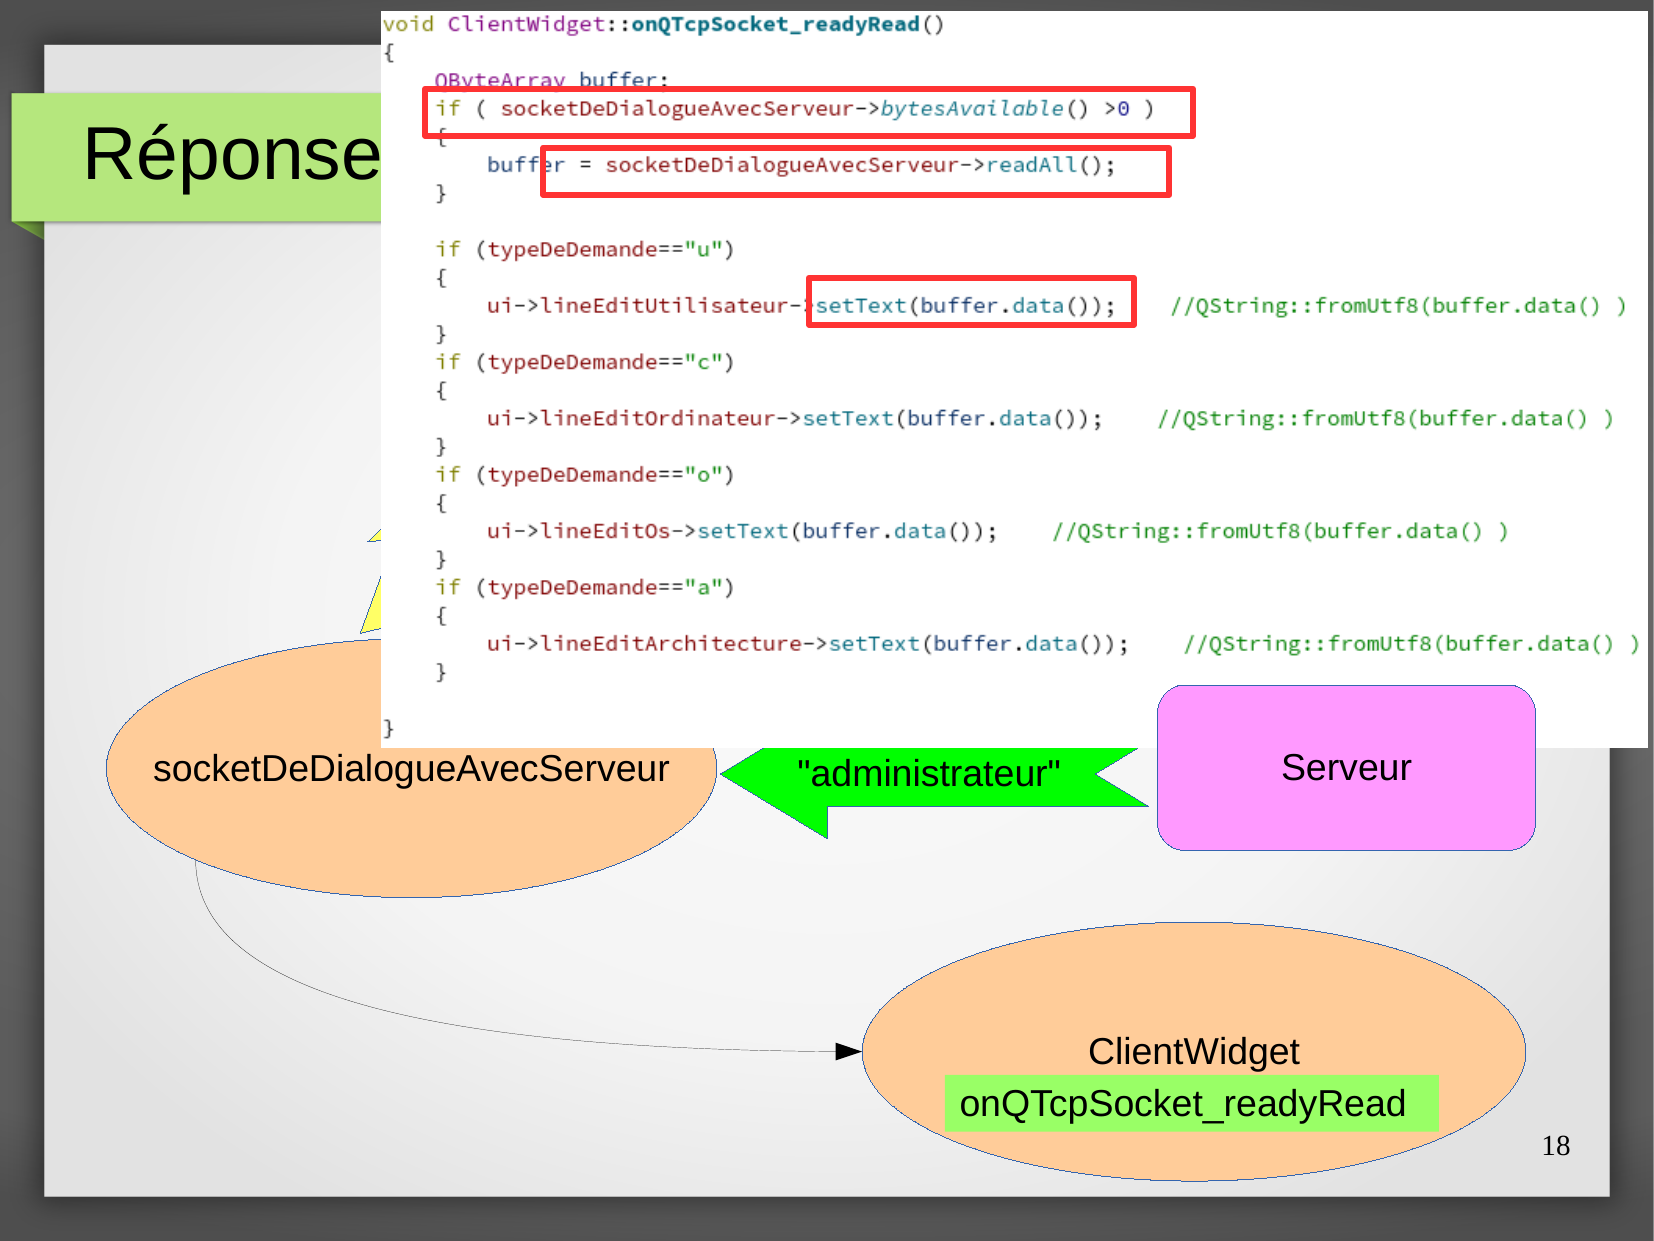

# Réponse du serveur
readyRead
socketDeDialogueAvecServeur
Serveur
"administrateur"
ClientWidget
onQTcpSocket_readyRead
18